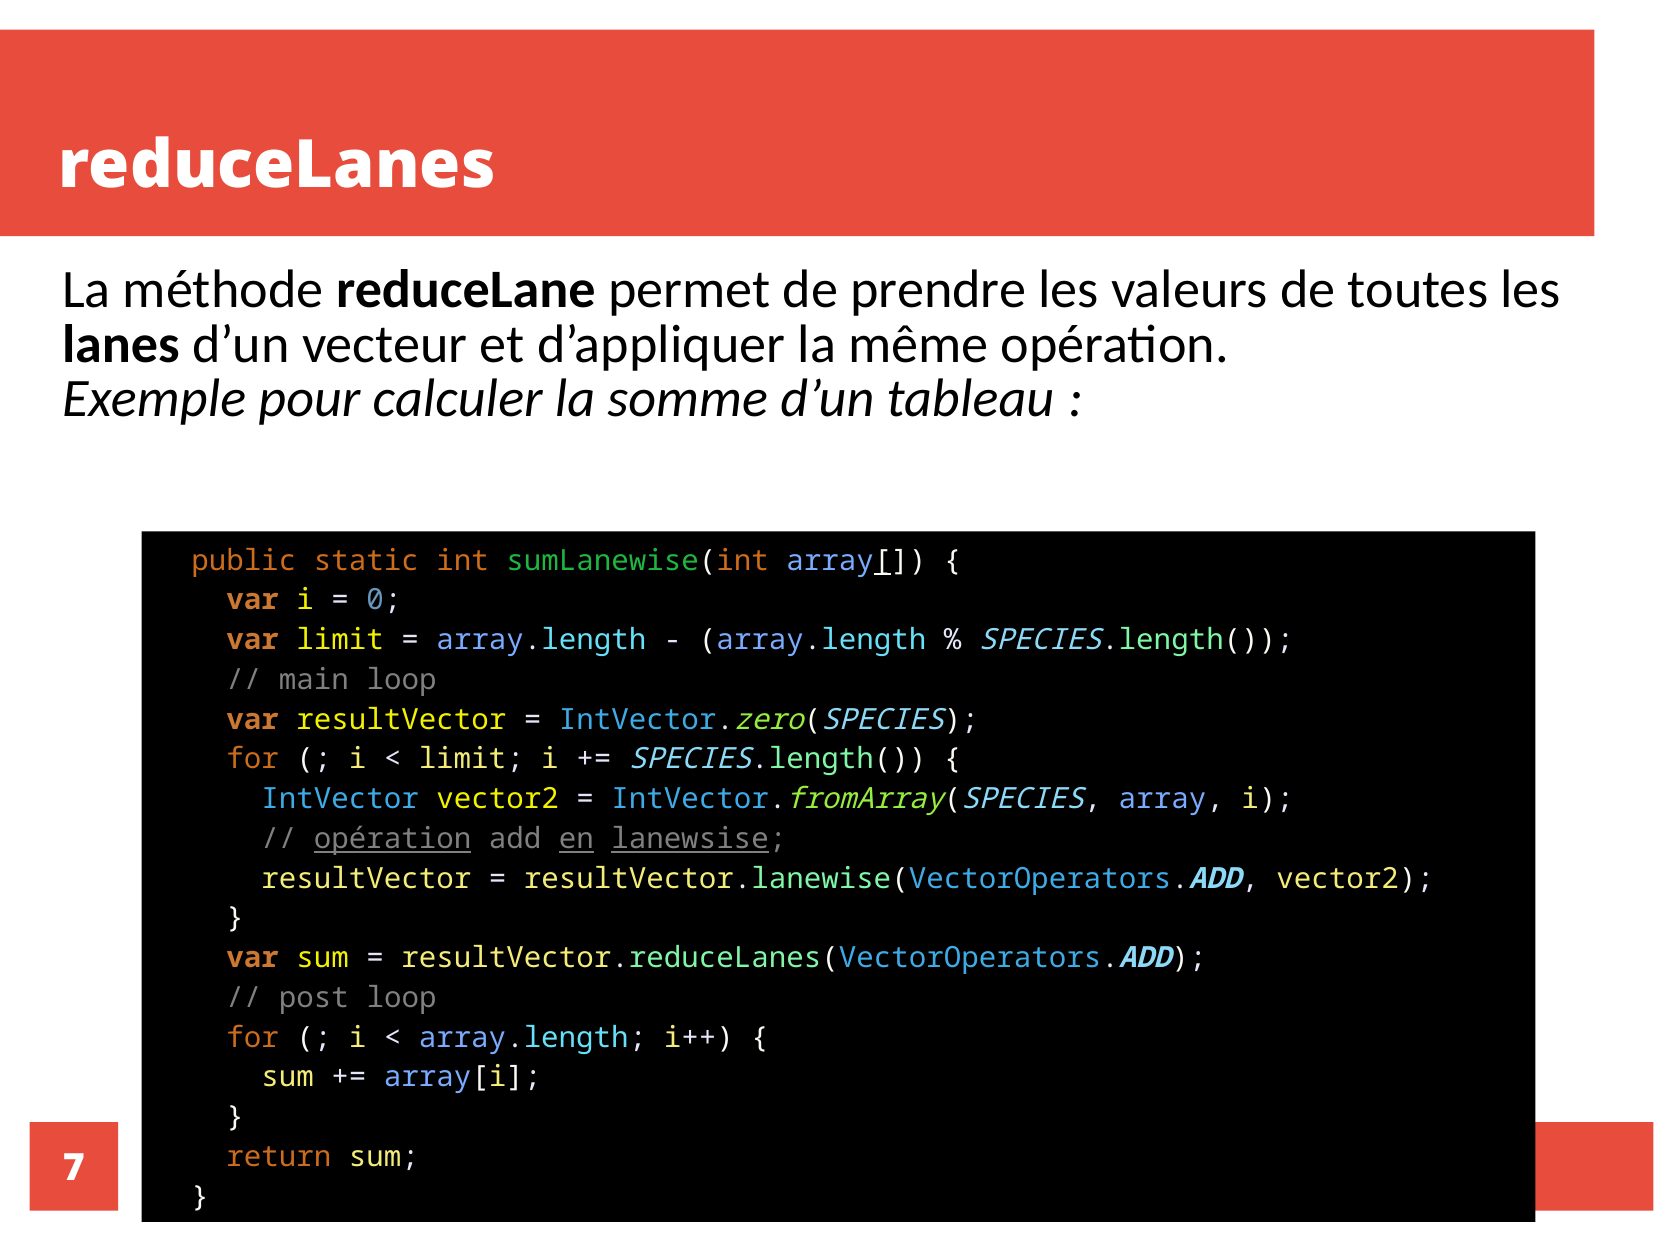

# reduceLanes
La méthode reduceLane permet de prendre les valeurs de toutes les lanes d’un vecteur et d’appliquer la même opération.
Exemple pour calculer la somme d’un tableau :
 public static int sumLanewise(int array[]) {
 var i = 0;
 var limit = array.length - (array.length % SPECIES.length());
 // main loop
 var resultVector = IntVector.zero(SPECIES);
 for (; i < limit; i += SPECIES.length()) {
 IntVector vector2 = IntVector.fromArray(SPECIES, array, i);
 // opération add en lanewsise;
 resultVector = resultVector.lanewise(VectorOperators.ADD, vector2);
 }
 var sum = resultVector.reduceLanes(VectorOperators.ADD);
 // post loop
 for (; i < array.length; i++) {
 sum += array[i];
 }
 return sum;
 }
7
Mélissa DA COSTA